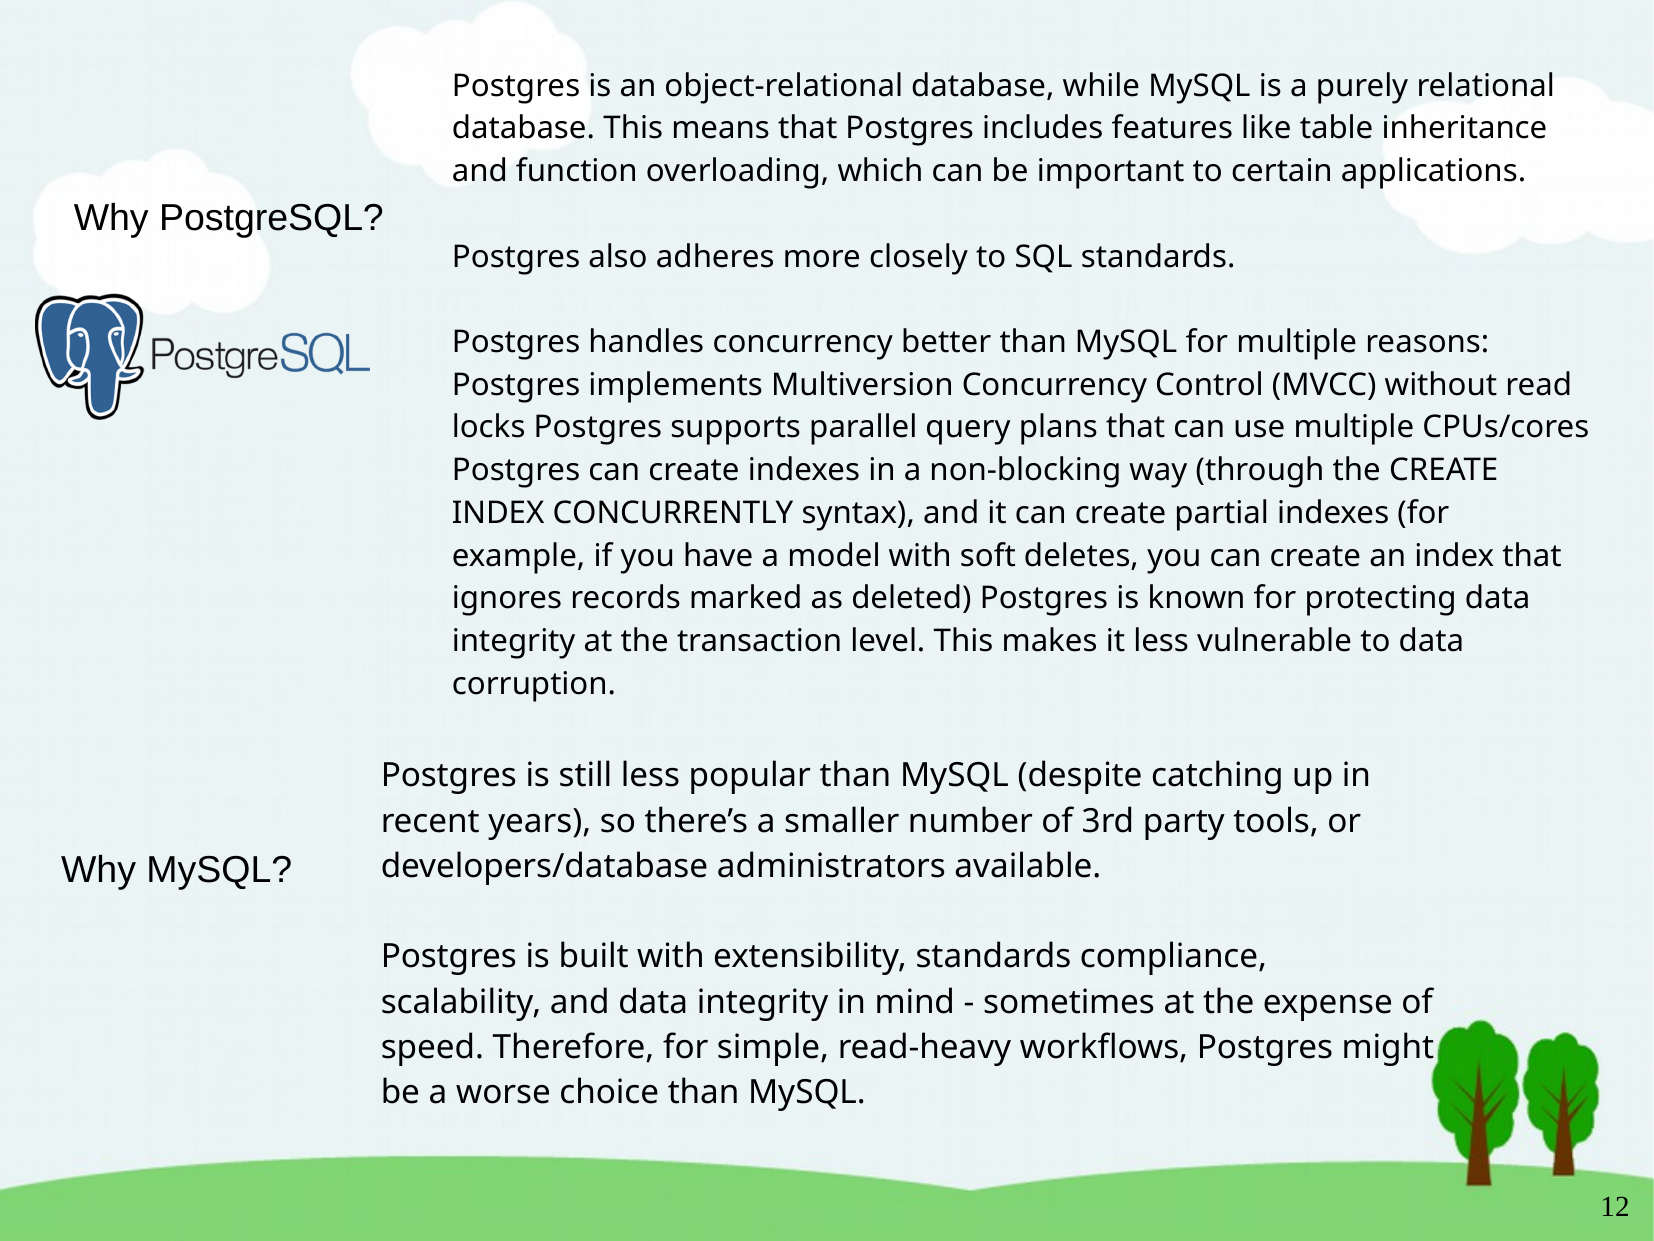

Postgres is an object-relational database, while MySQL is a purely relational database. This means that Postgres includes features like table inheritance and function overloading, which can be important to certain applications.
Postgres also adheres more closely to SQL standards.
Postgres handles concurrency better than MySQL for multiple reasons:
Postgres implements Multiversion Concurrency Control (MVCC) without read locks Postgres supports parallel query plans that can use multiple CPUs/cores Postgres can create indexes in a non-blocking way (through the CREATE INDEX CONCURRENTLY syntax), and it can create partial indexes (for example, if you have a model with soft deletes, you can create an index that ignores records marked as deleted) Postgres is known for protecting data integrity at the transaction level. This makes it less vulnerable to data corruption.
Why PostgreSQL?
Postgres is still less popular than MySQL (despite catching up in recent years), so there’s a smaller number of 3rd party tools, or developers/database administrators available.
Postgres is built with extensibility, standards compliance, scalability, and data integrity in mind - sometimes at the expense of speed. Therefore, for simple, read-heavy workflows, Postgres might be a worse choice than MySQL.
Why MySQL?
12